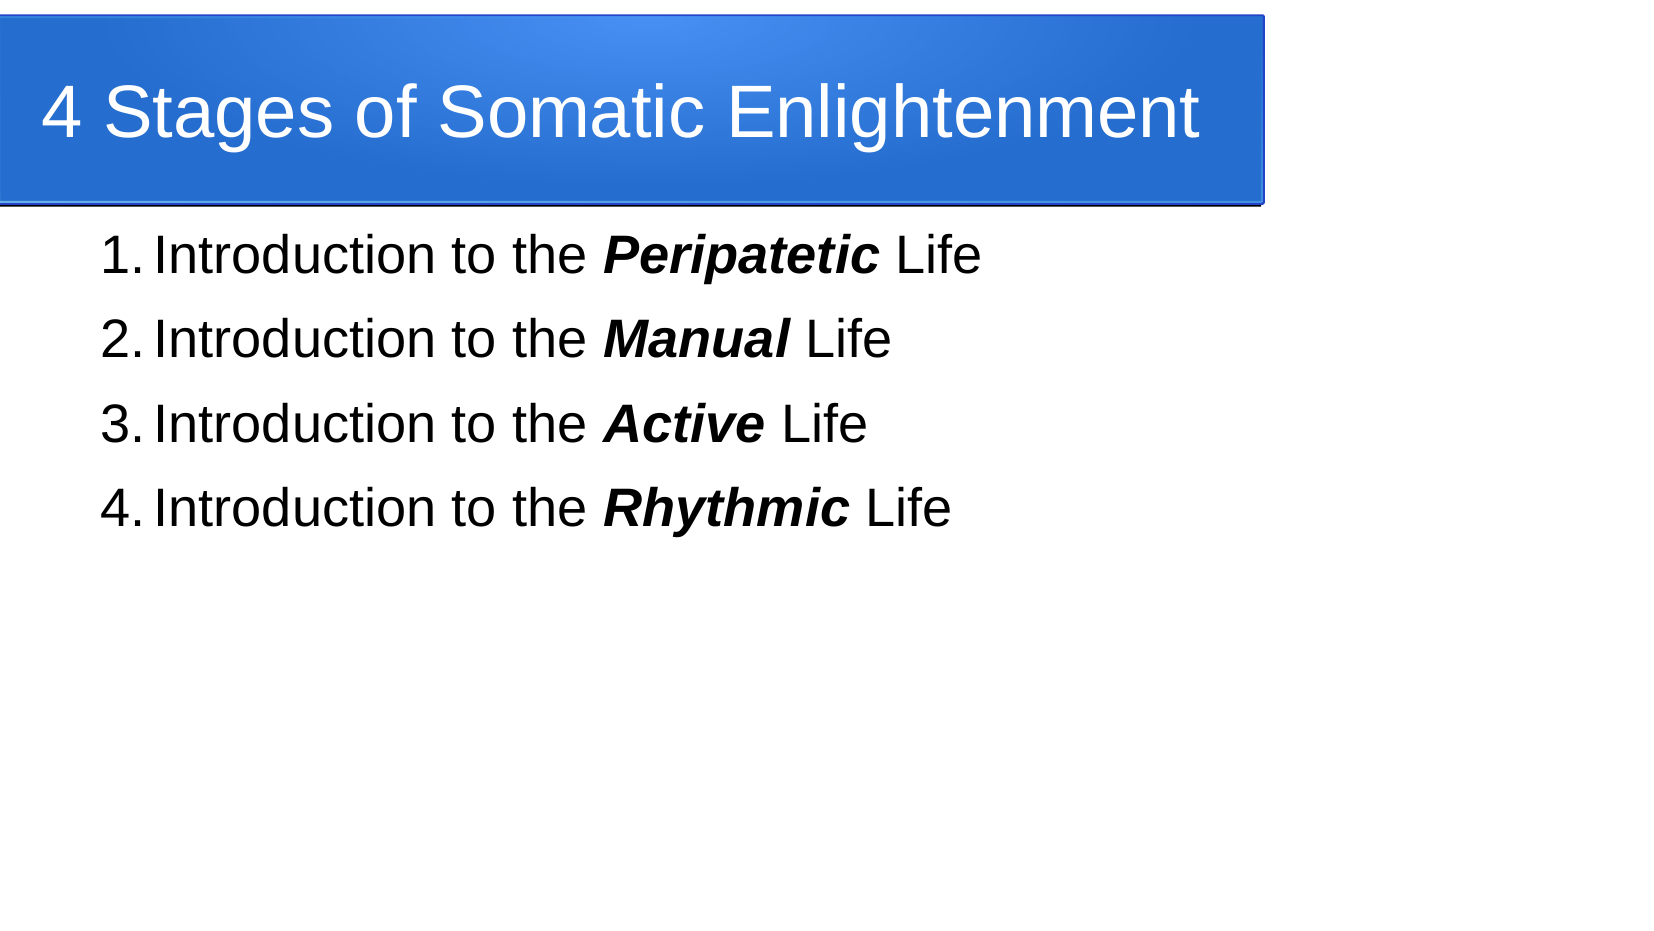

# 4 Stages of Somatic Enlightenment
Introduction to the Peripatetic Life
Introduction to the Manual Life
Introduction to the Active Life
Introduction to the Rhythmic Life